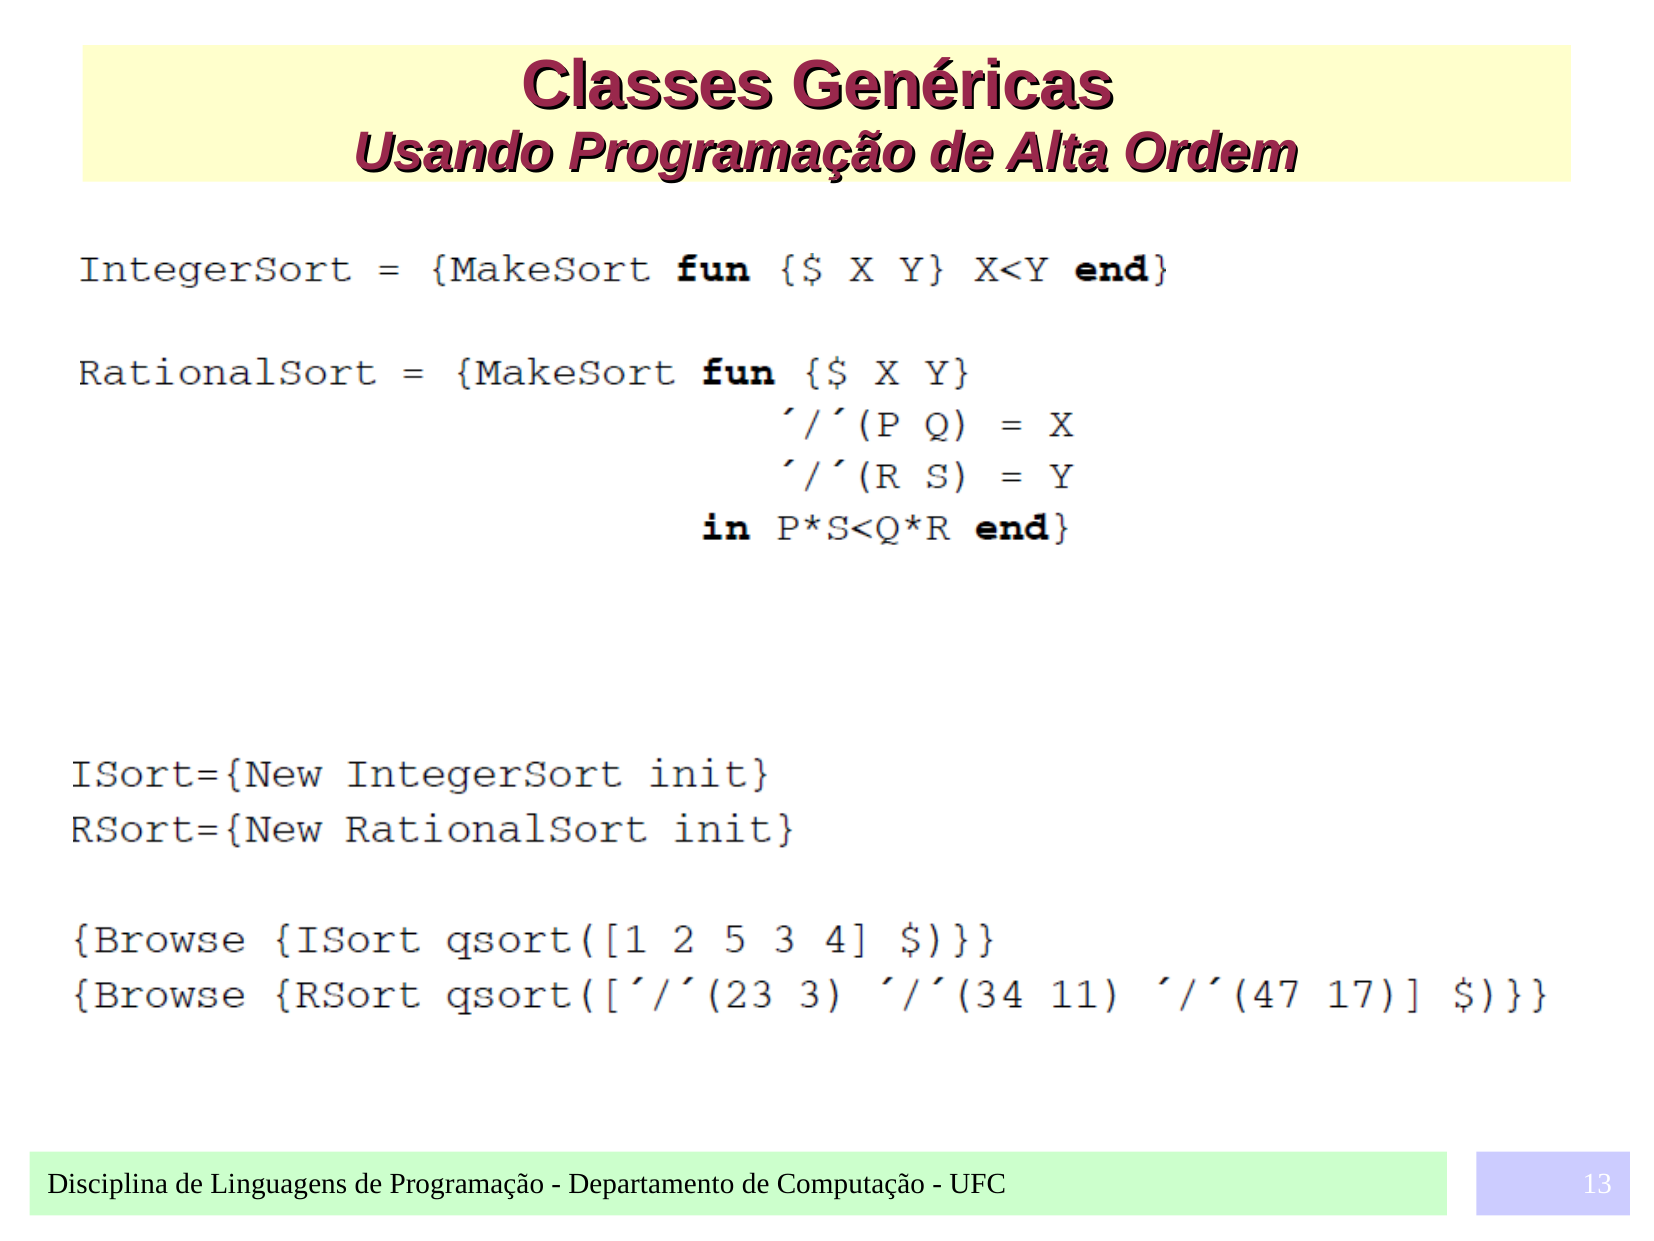

# Classes Genéricas Usando Programação de Alta Ordem
Disciplina de Linguagens de Programação - Departamento de Computação - UFC
13